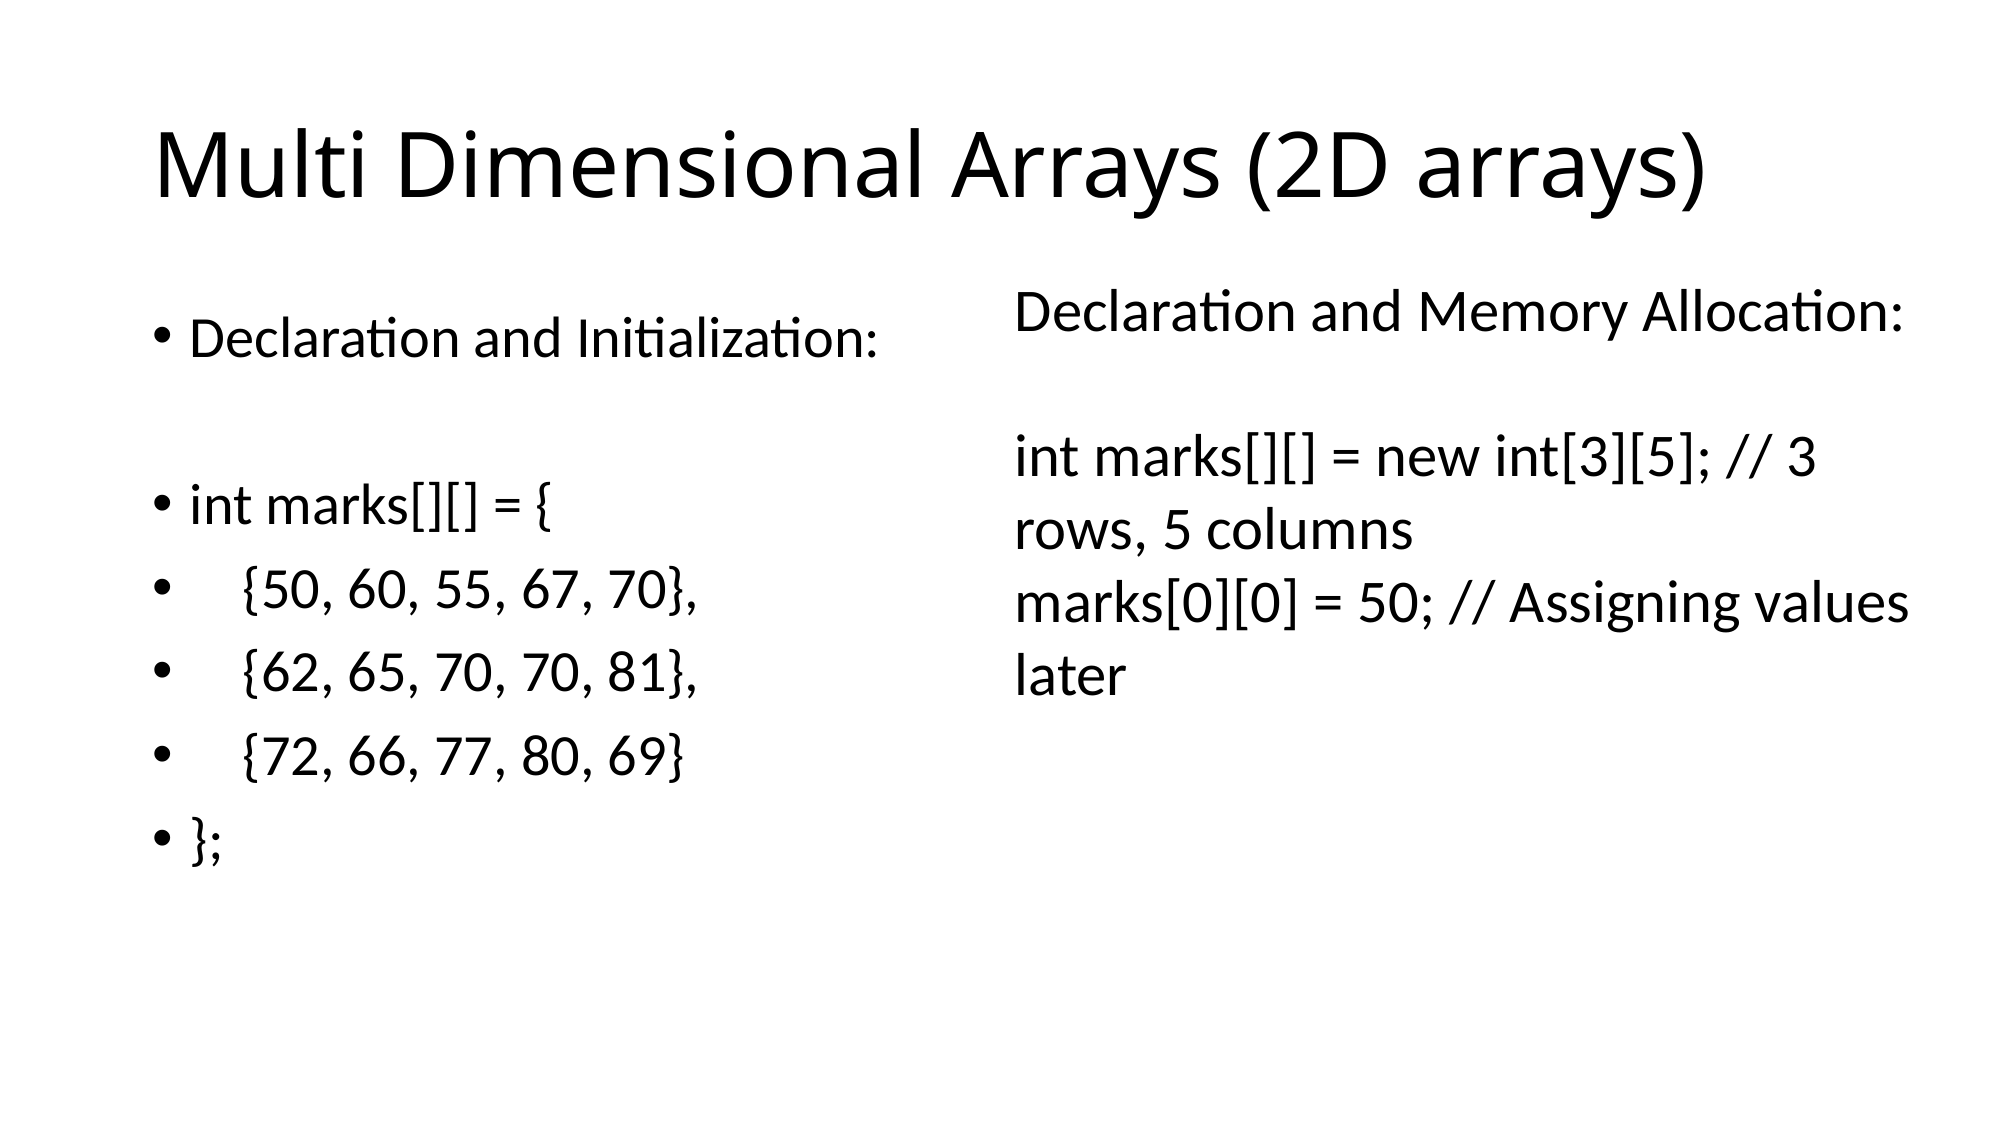

# Multi Dimensional Arrays (2D arrays)
Declaration and Memory Allocation:
int marks[][] = new int[3][5]; // 3 rows, 5 columns
marks[0][0] = 50; // Assigning values later
Declaration and Initialization:
int marks[][] = {
 {50, 60, 55, 67, 70},
 {62, 65, 70, 70, 81},
 {72, 66, 77, 80, 69}
};